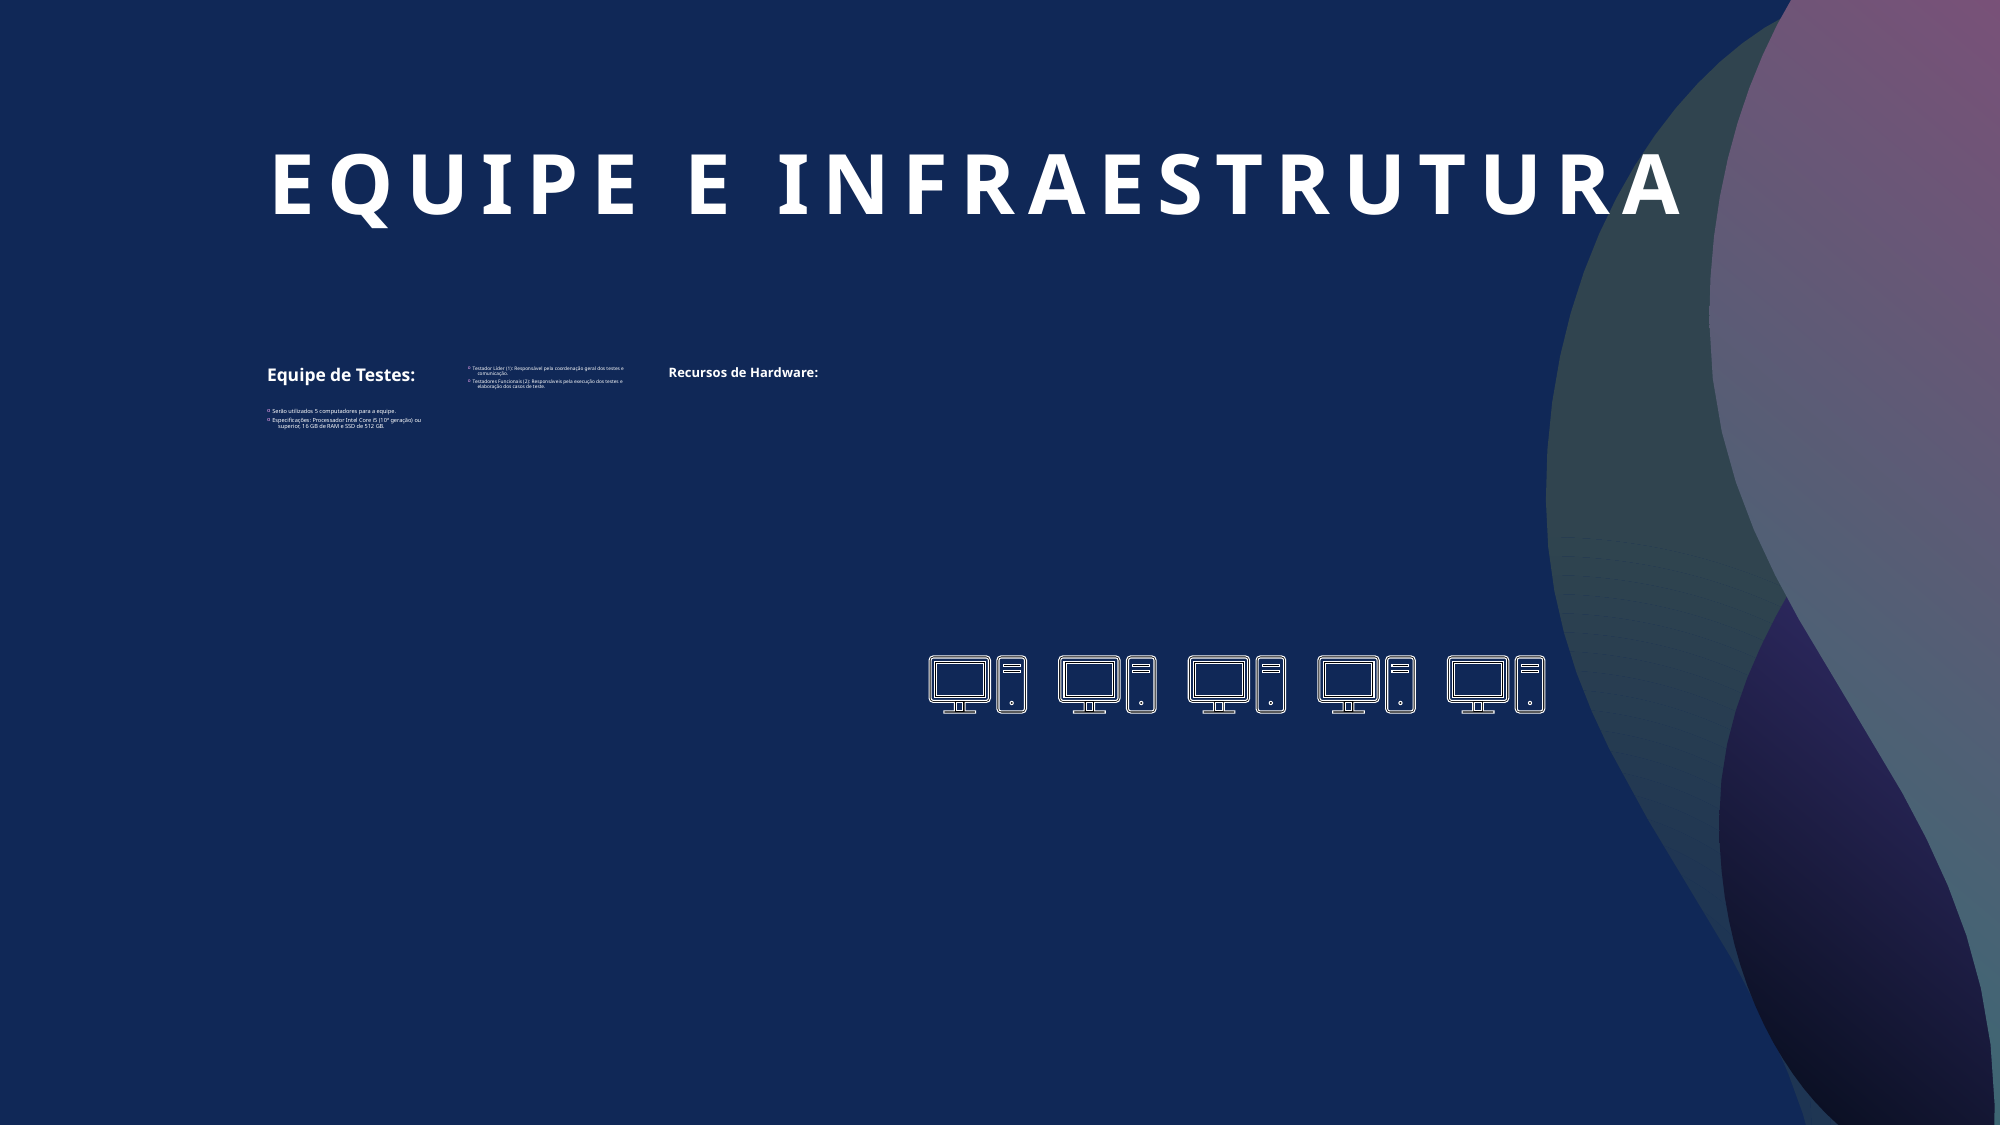

# Equipe e Infraestrutura
Equipe de Testes:
Testador Líder (1): Responsável pela coordenação geral dos testes e comunicação.
Testadores Funcionais (2): Responsáveis pela execução dos testes e elaboração dos casos de teste.
Recursos de Hardware:
Serão utilizados 5 computadores para a equipe.
Especificações: Processador Intel Core i5 (10ª geração) ou superior, 16 GB de RAM e SSD de 512 GB.